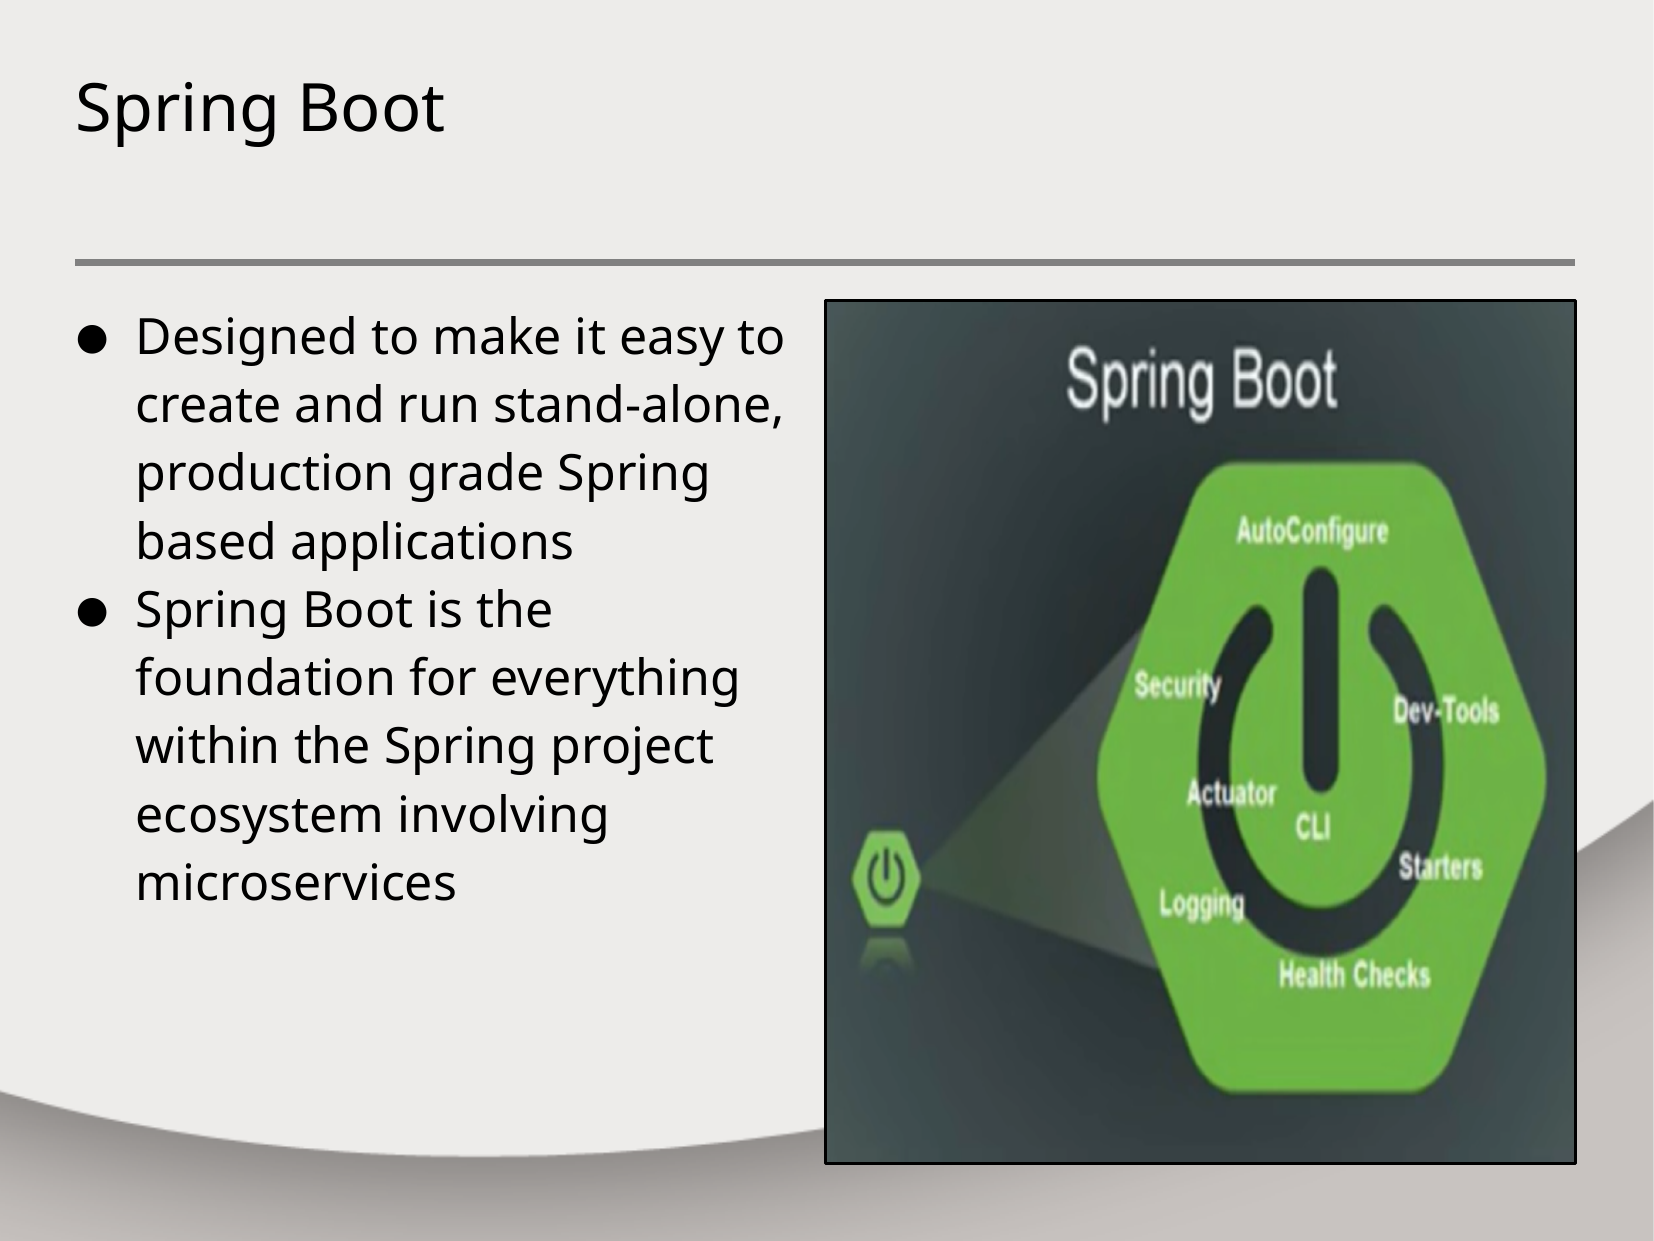

# Spring Boot
Designed to make it easy to create and run stand-alone, production grade Spring based applications
Spring Boot is the foundation for everything within the Spring project ecosystem involving microservices